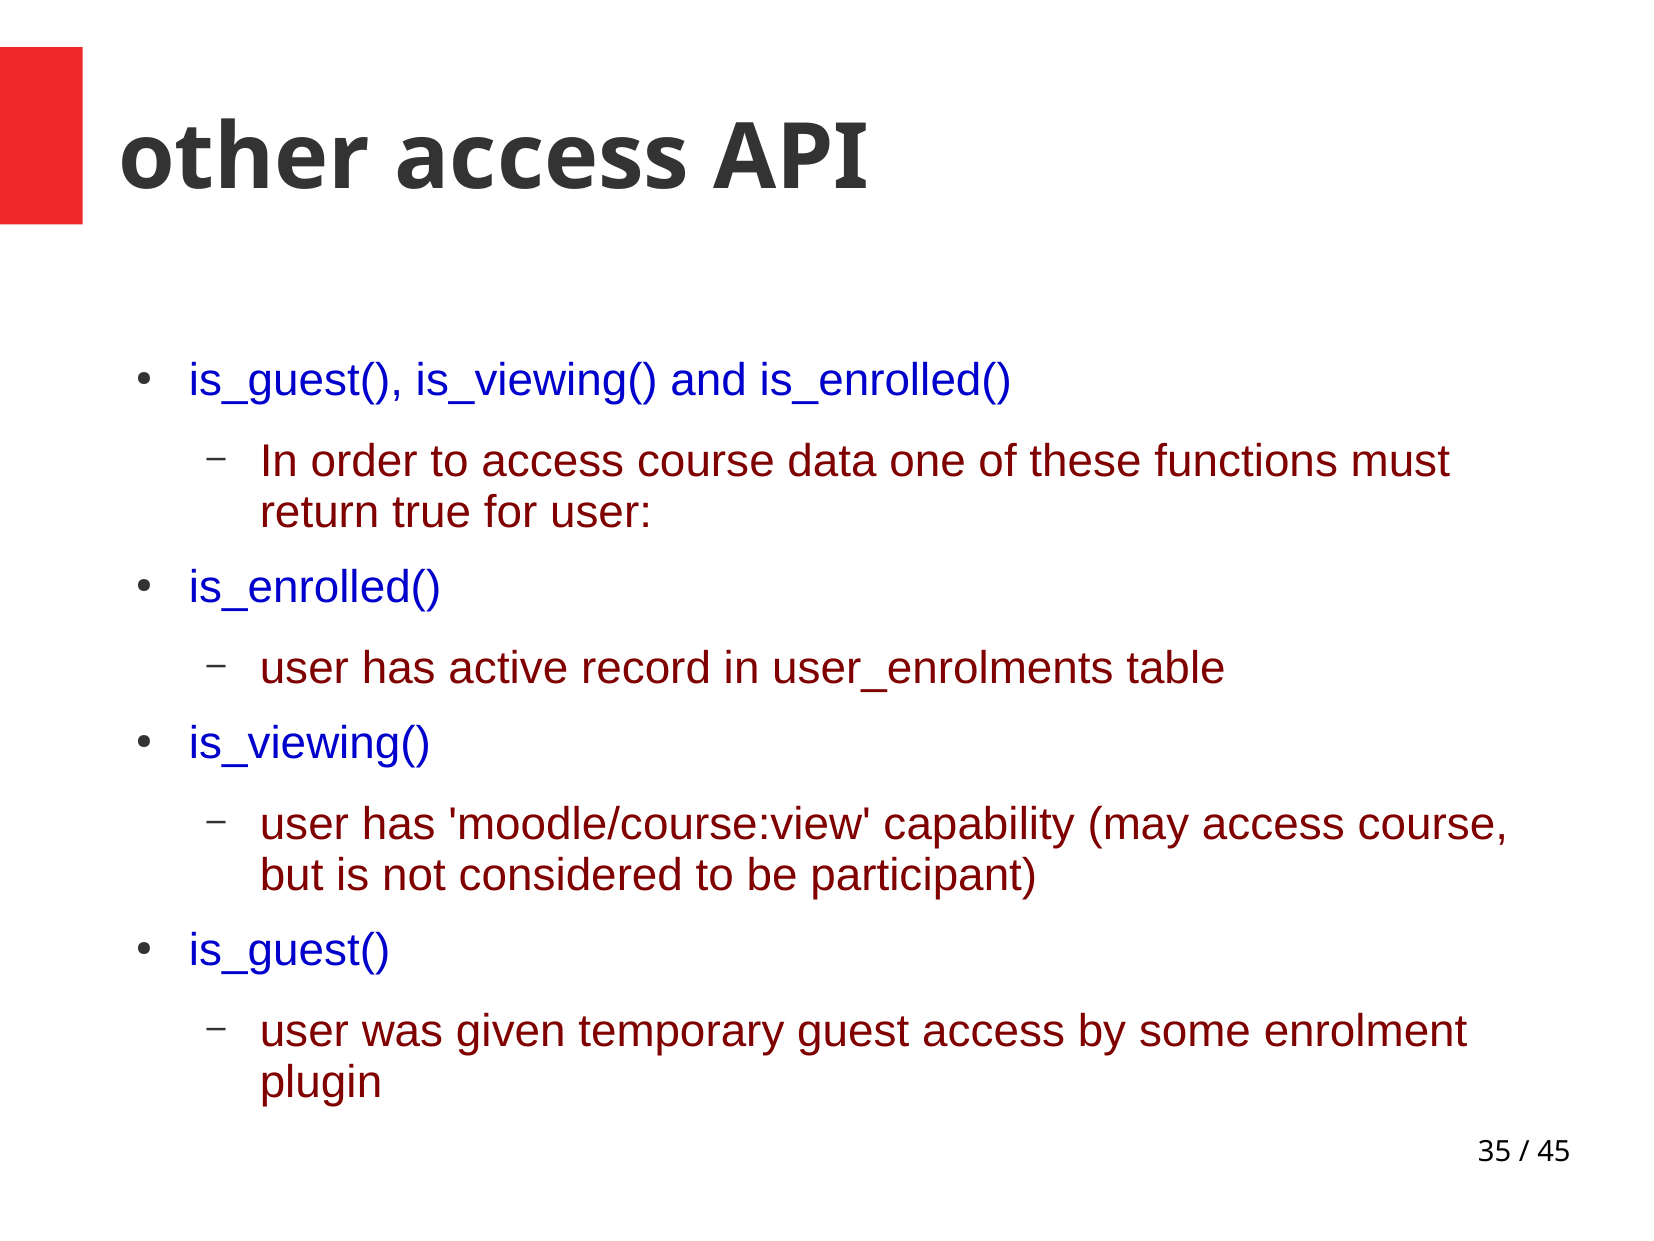

# other access API
is_guest(), is_viewing() and is_enrolled()
In order to access course data one of these functions must return true for user:
is_enrolled()
user has active record in user_enrolments table
is_viewing()
user has 'moodle/course:view' capability (may access course, but is not considered to be participant)
is_guest()
user was given temporary guest access by some enrolment plugin
35